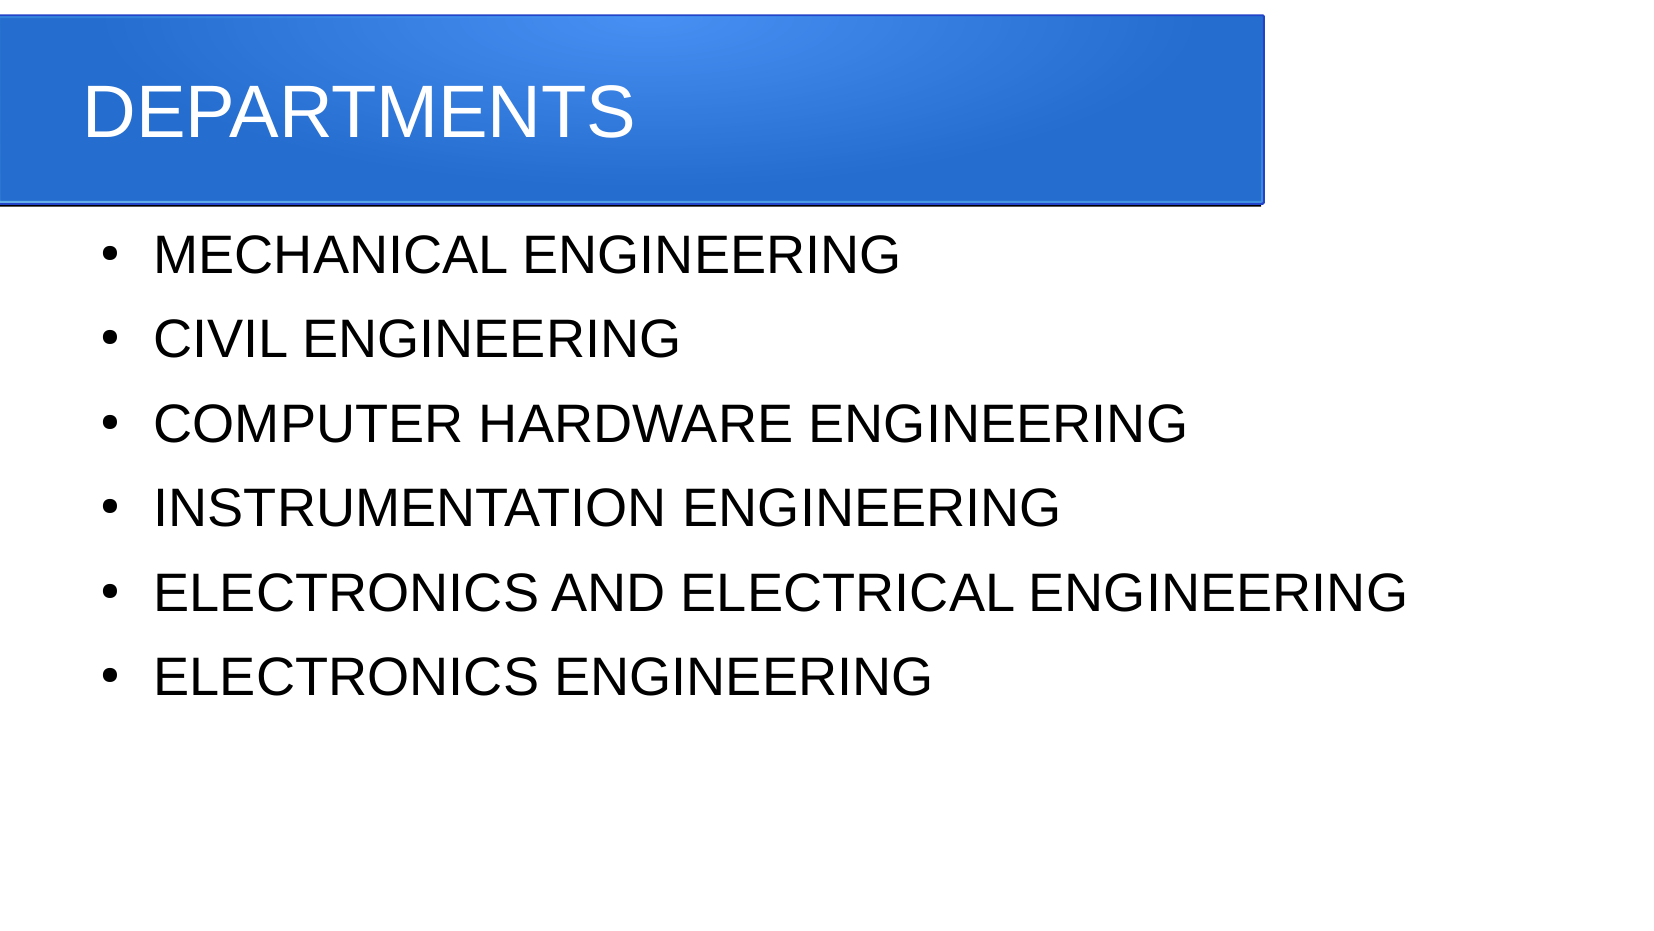

# DEPARTMENTS
MECHANICAL ENGINEERING
CIVIL ENGINEERING
COMPUTER HARDWARE ENGINEERING
INSTRUMENTATION ENGINEERING
ELECTRONICS AND ELECTRICAL ENGINEERING
ELECTRONICS ENGINEERING